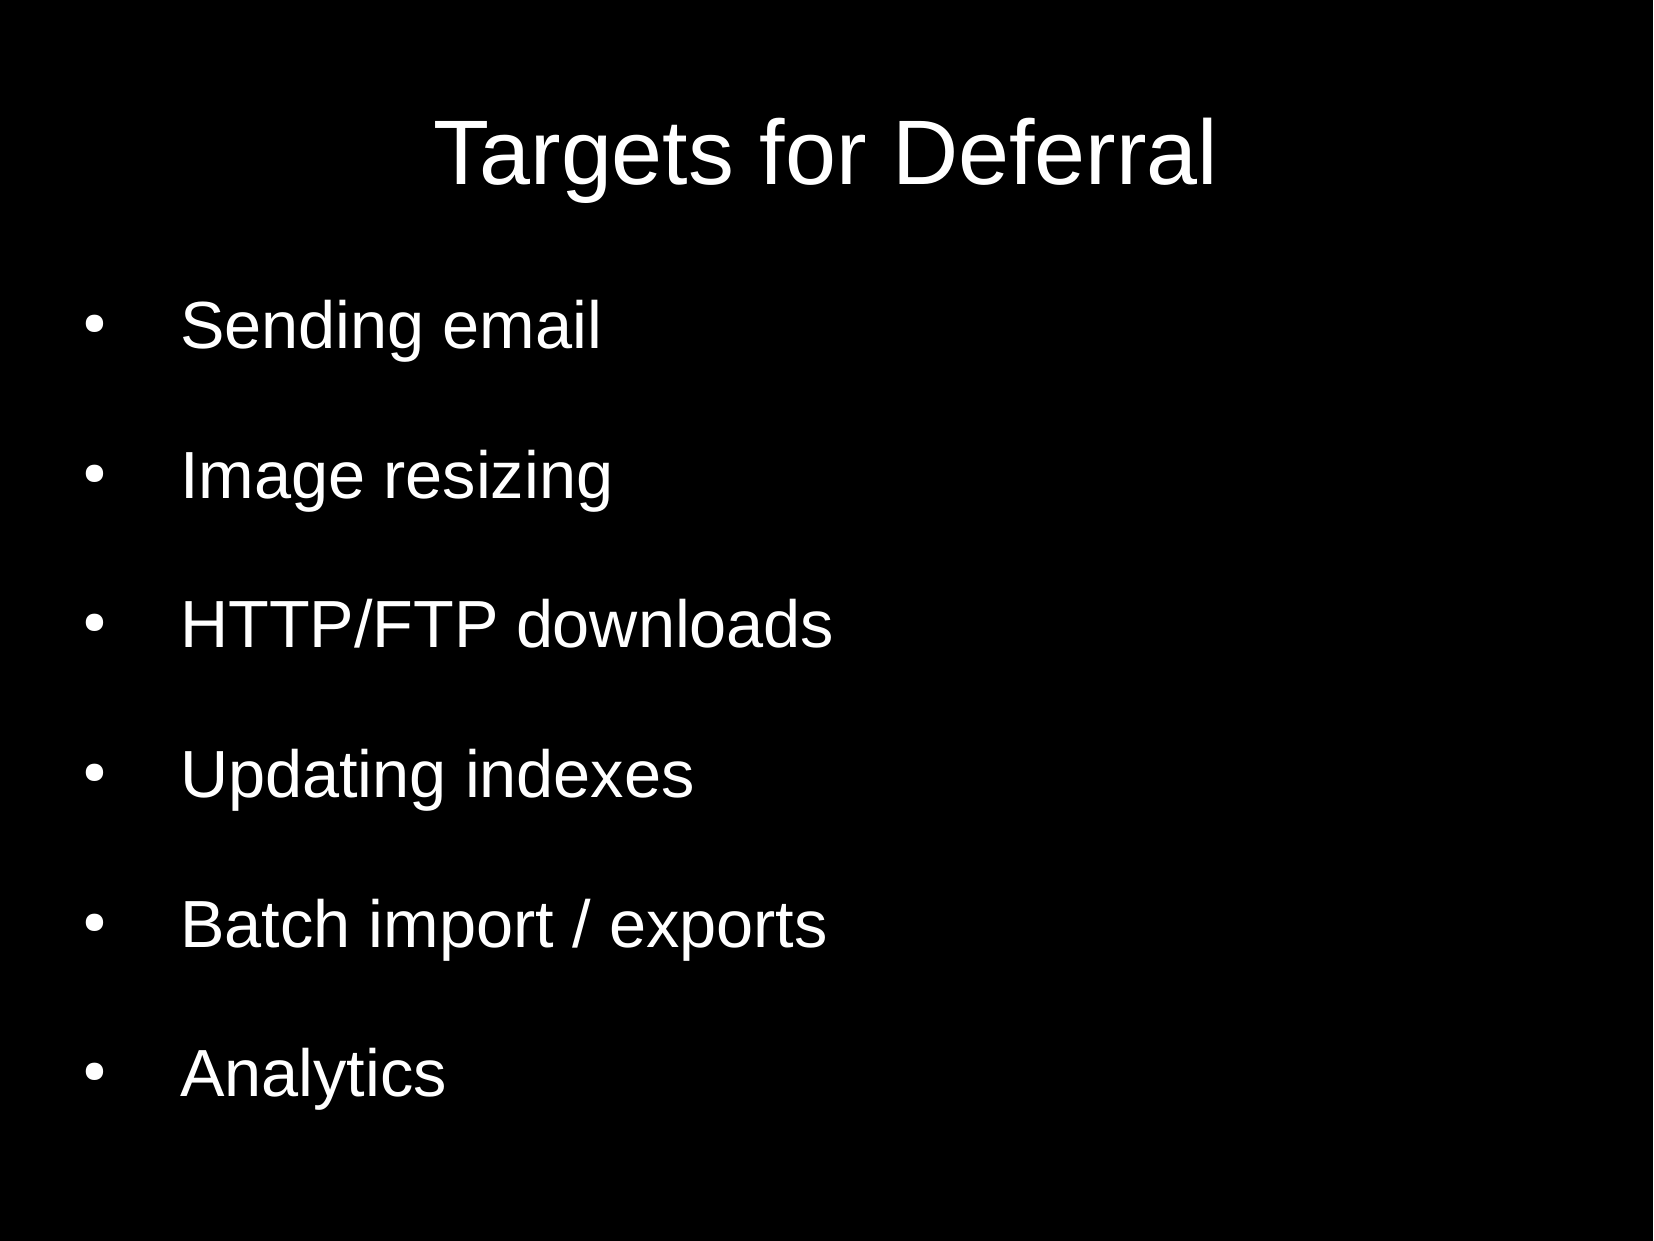

# Targets for Deferral
 Sending email
 Image resizing
 HTTP/FTP downloads
 Updating indexes
 Batch import / exports
 Analytics